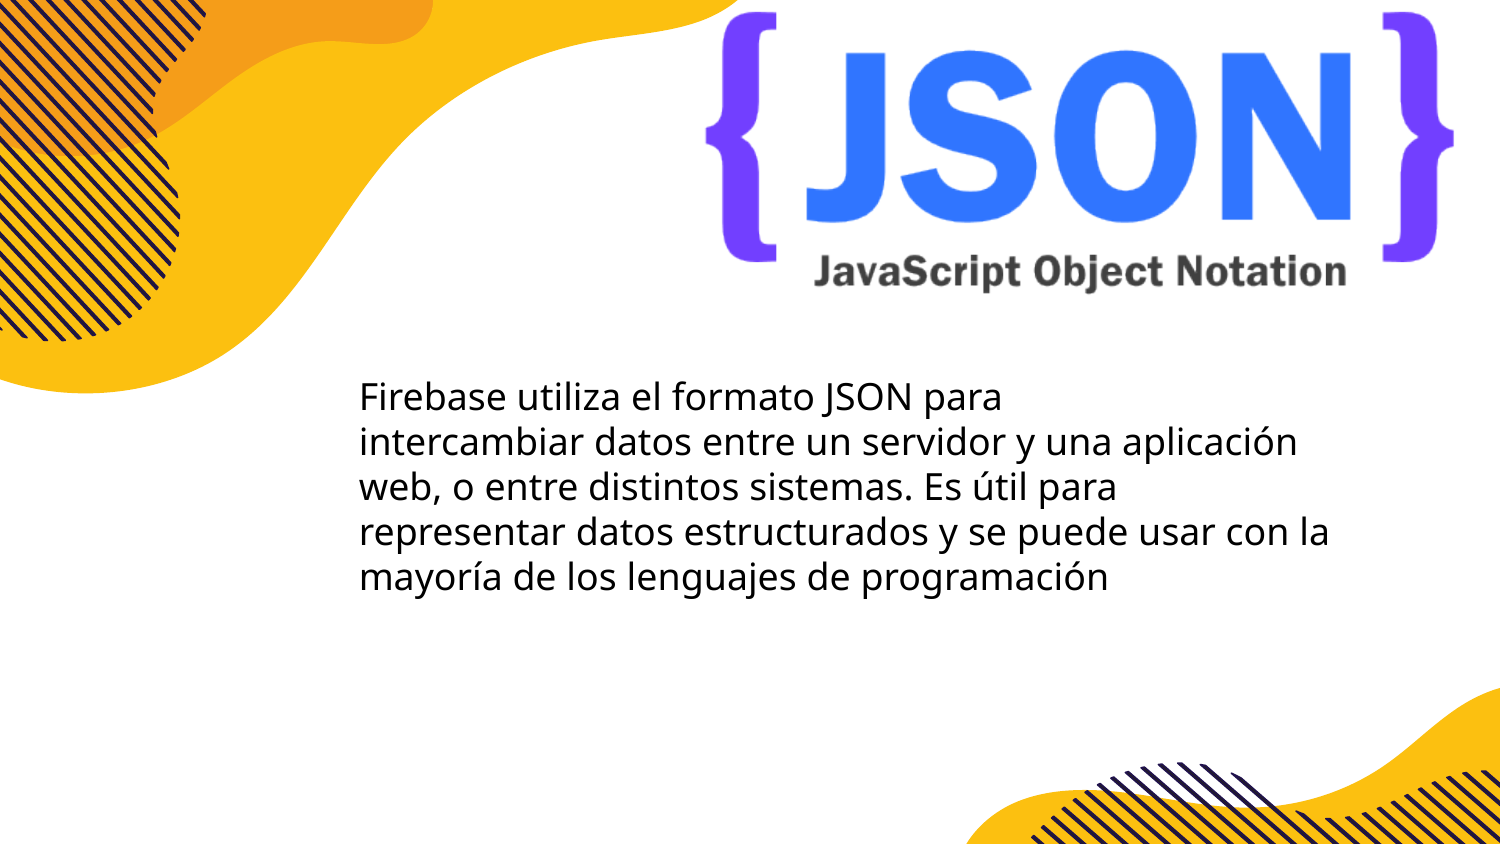

Firebase utiliza el formato JSON para
intercambiar datos entre un servidor y una aplicación web, o entre distintos sistemas. Es útil para representar datos estructurados y se puede usar con la mayoría de los lenguajes de programación